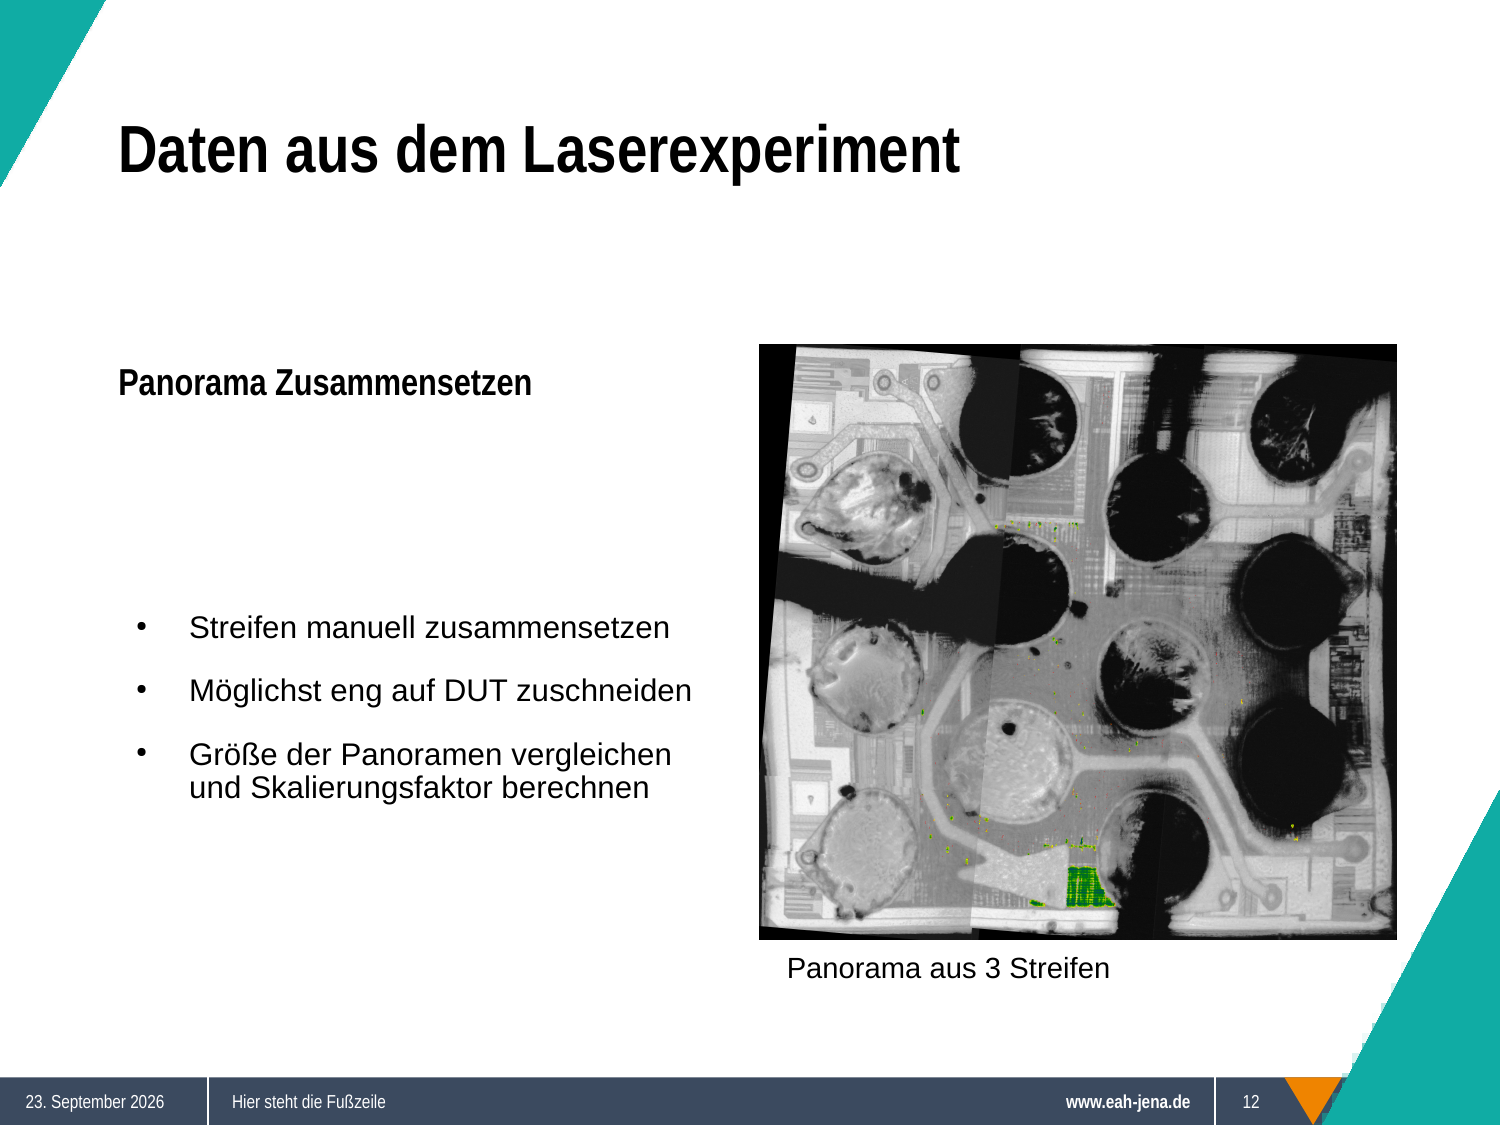

Daten aus dem Laserexperiment
# Panorama Zusammensetzen
Streifen manuell zusammensetzen
Möglichst eng auf DUT zuschneiden
Größe der Panoramen vergleichen und Skalierungsfaktor berechnen
Panorama aus 3 Streifen
Hier steht die Fußzeile
12